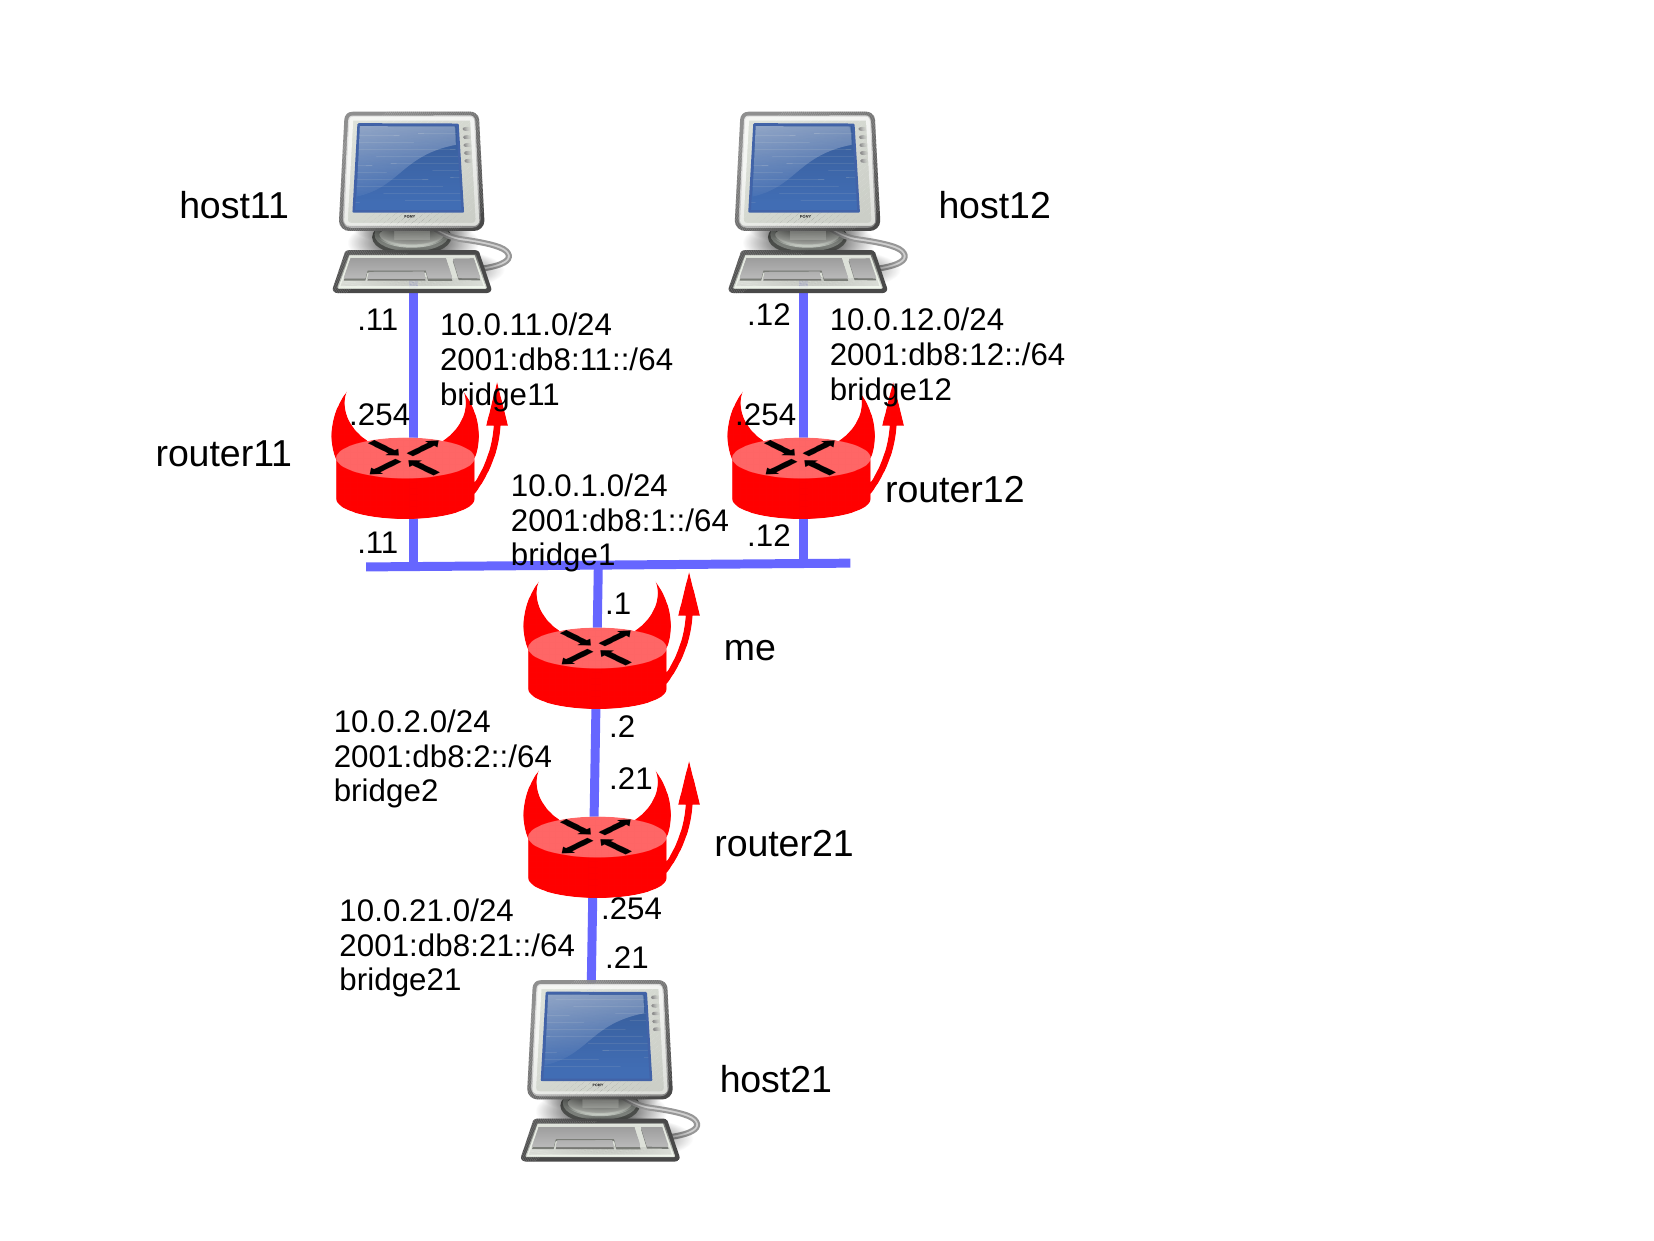

host11
host12
.12
.11
10.0.12.0/24
2001:db8:12::/64
bridge12
10.0.11.0/24
2001:db8:11::/64
bridge11
.254
.254
router11
10.0.1.0/24
2001:db8:1::/64
bridge1
router12
.12
.11
.1
me
10.0.2.0/24
2001:db8:2::/64
bridge2
.2
.21
router21
.254
10.0.21.0/24
2001:db8:21::/64
bridge21
.21
host21